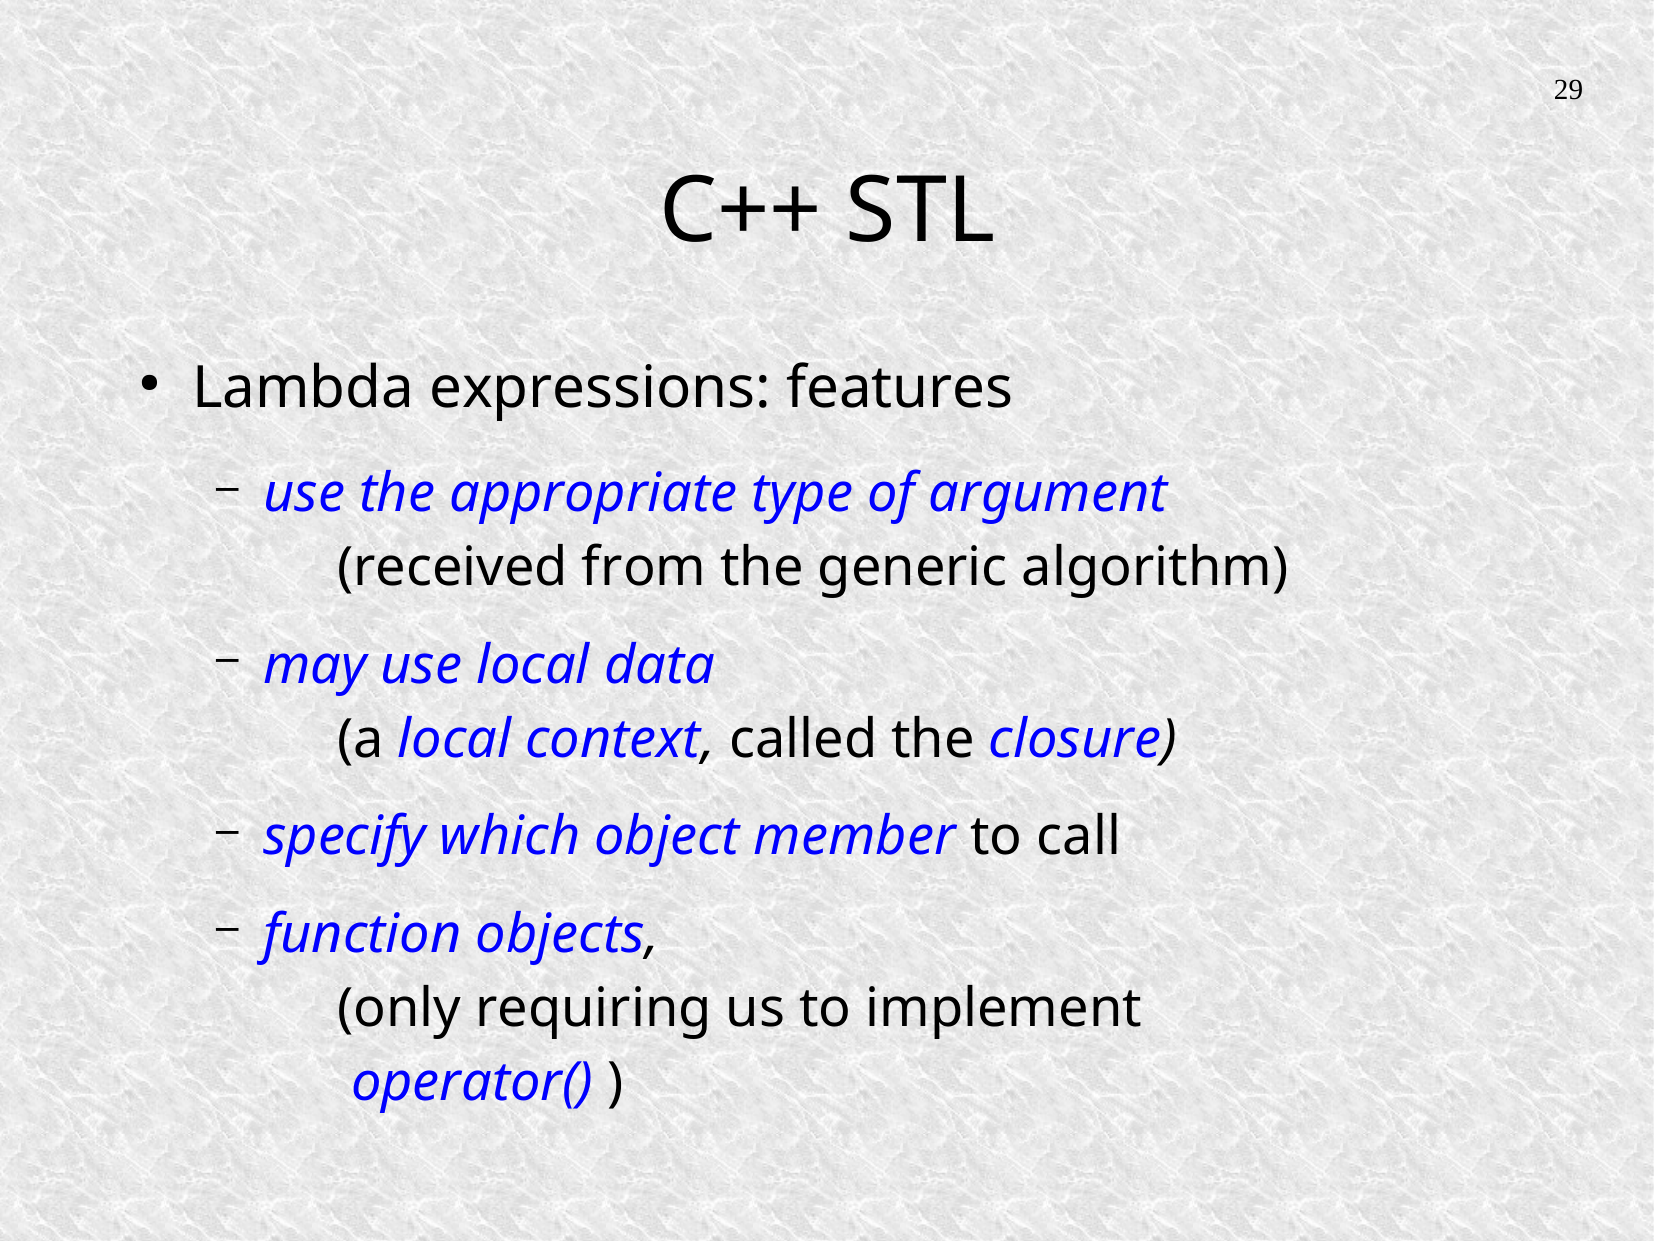

29
# C++ STL
Lambda expressions: features
use the appropriate type of argument
 	(received from the generic algorithm)
may use local data
	(a local context, called the closure)
specify which object member to call
function objects,
	(only requiring us to implement
 	 operator() )